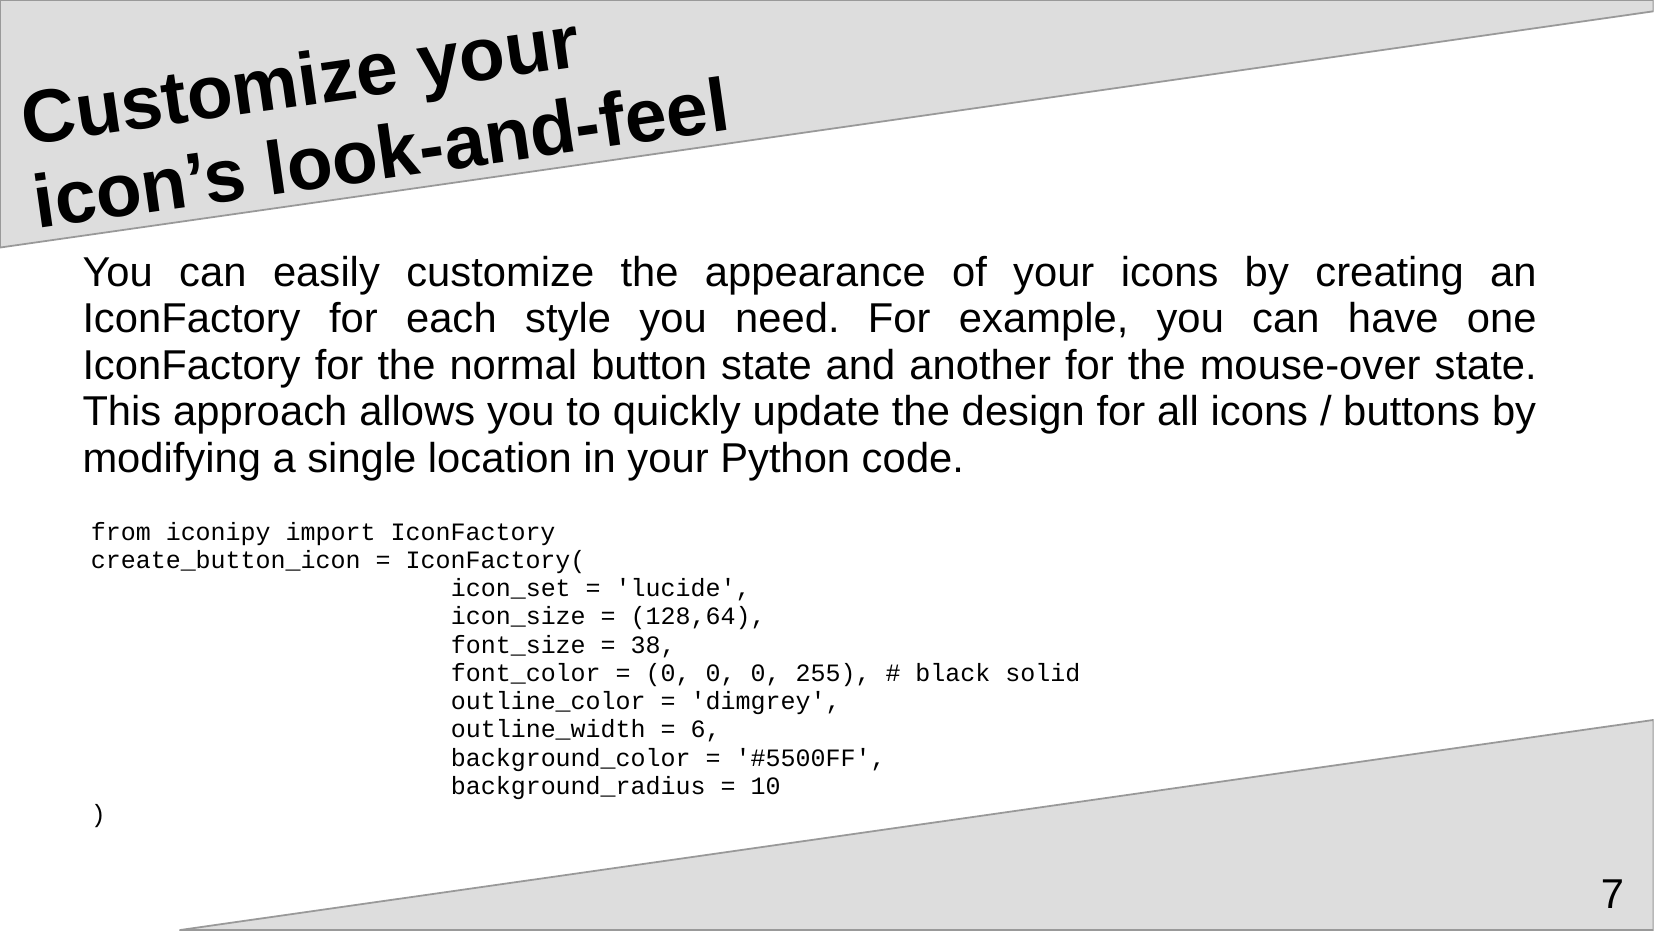

# Customize your icon’s look-and-feel
You can easily customize the appearance of your icons by creating an IconFactory for each style you need. For example, you can have one IconFactory for the normal button state and another for the mouse-over state. This approach allows you to quickly update the design for all icons / buttons by modifying a single location in your Python code.
from iconipy import IconFactory
create_button_icon = IconFactory(
 icon_set = 'lucide',
 icon_size = (128,64),
 font_size = 38,
 font_color = (0, 0, 0, 255), # black solid
 outline_color = 'dimgrey',
 outline_width = 6,
 background_color = '#5500FF',
 background_radius = 10
)
7